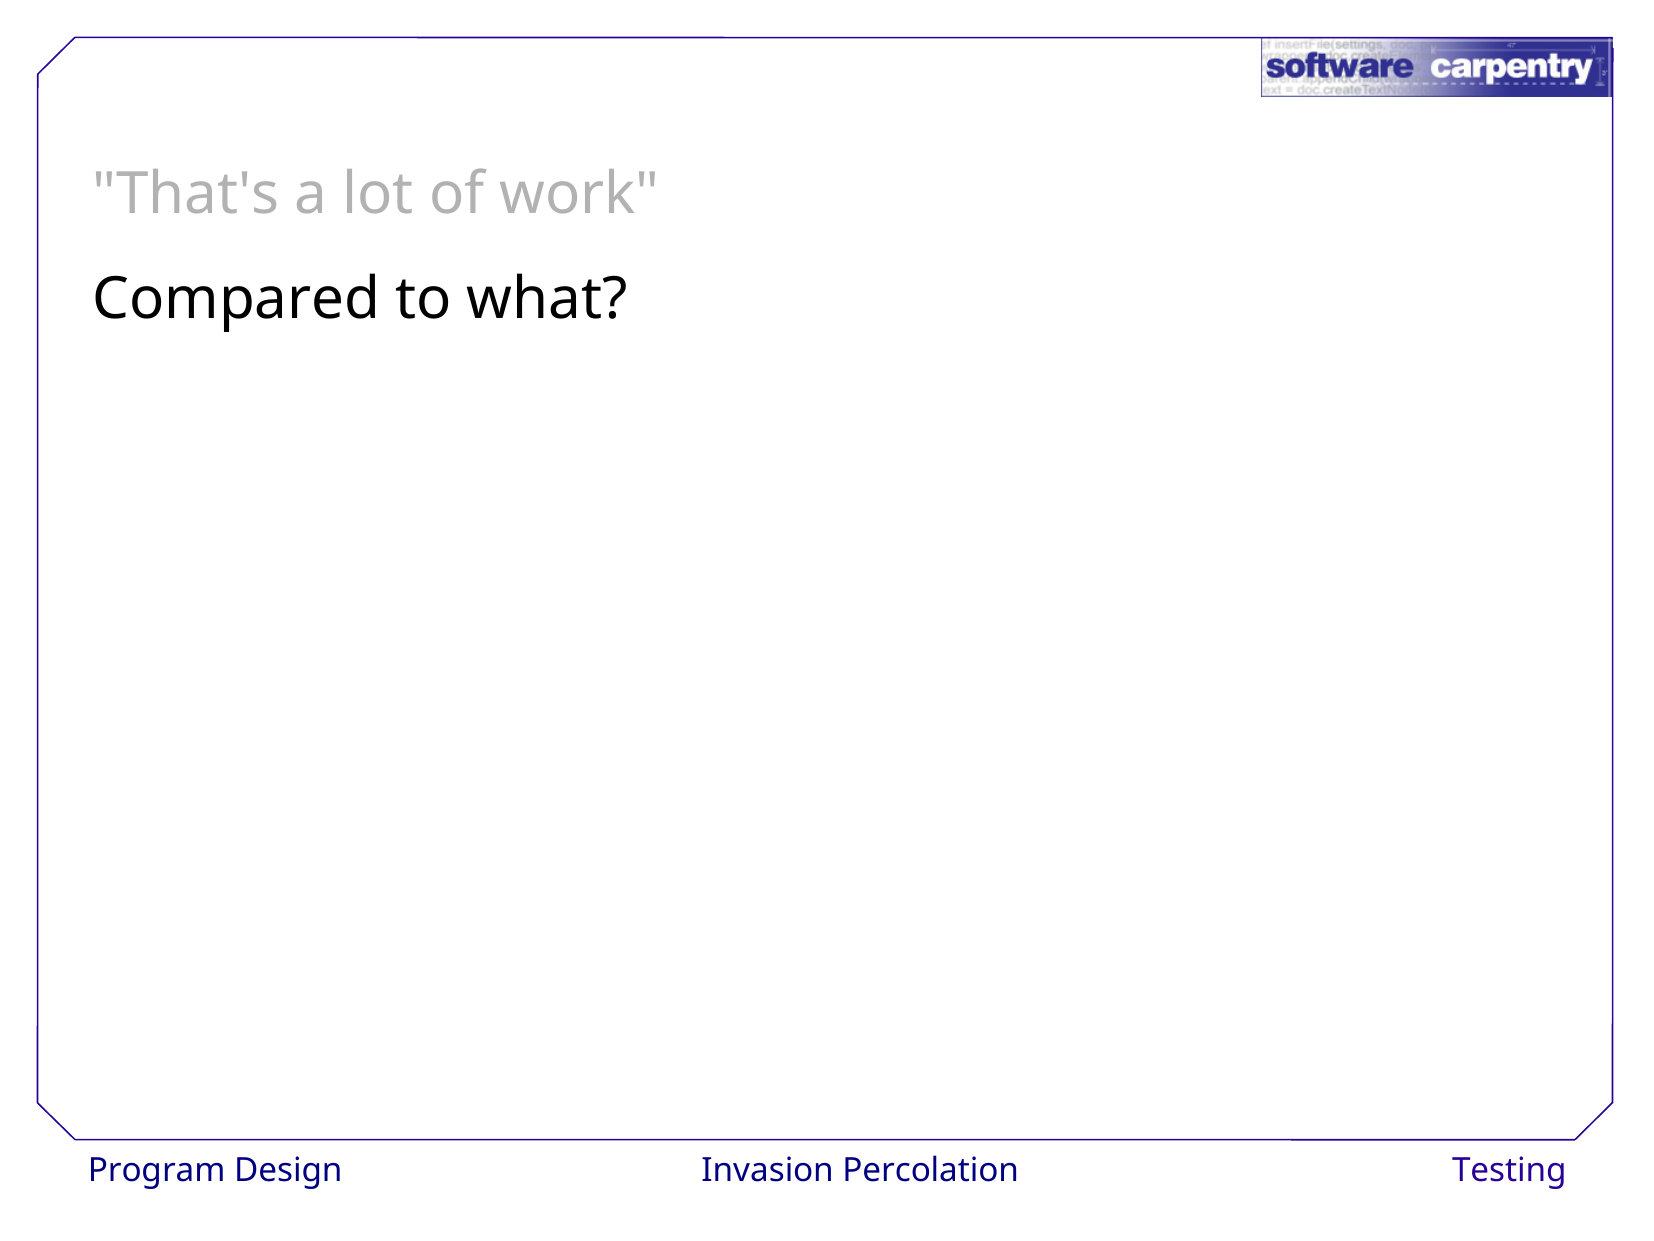

"That's a lot of work"
Compared to what?